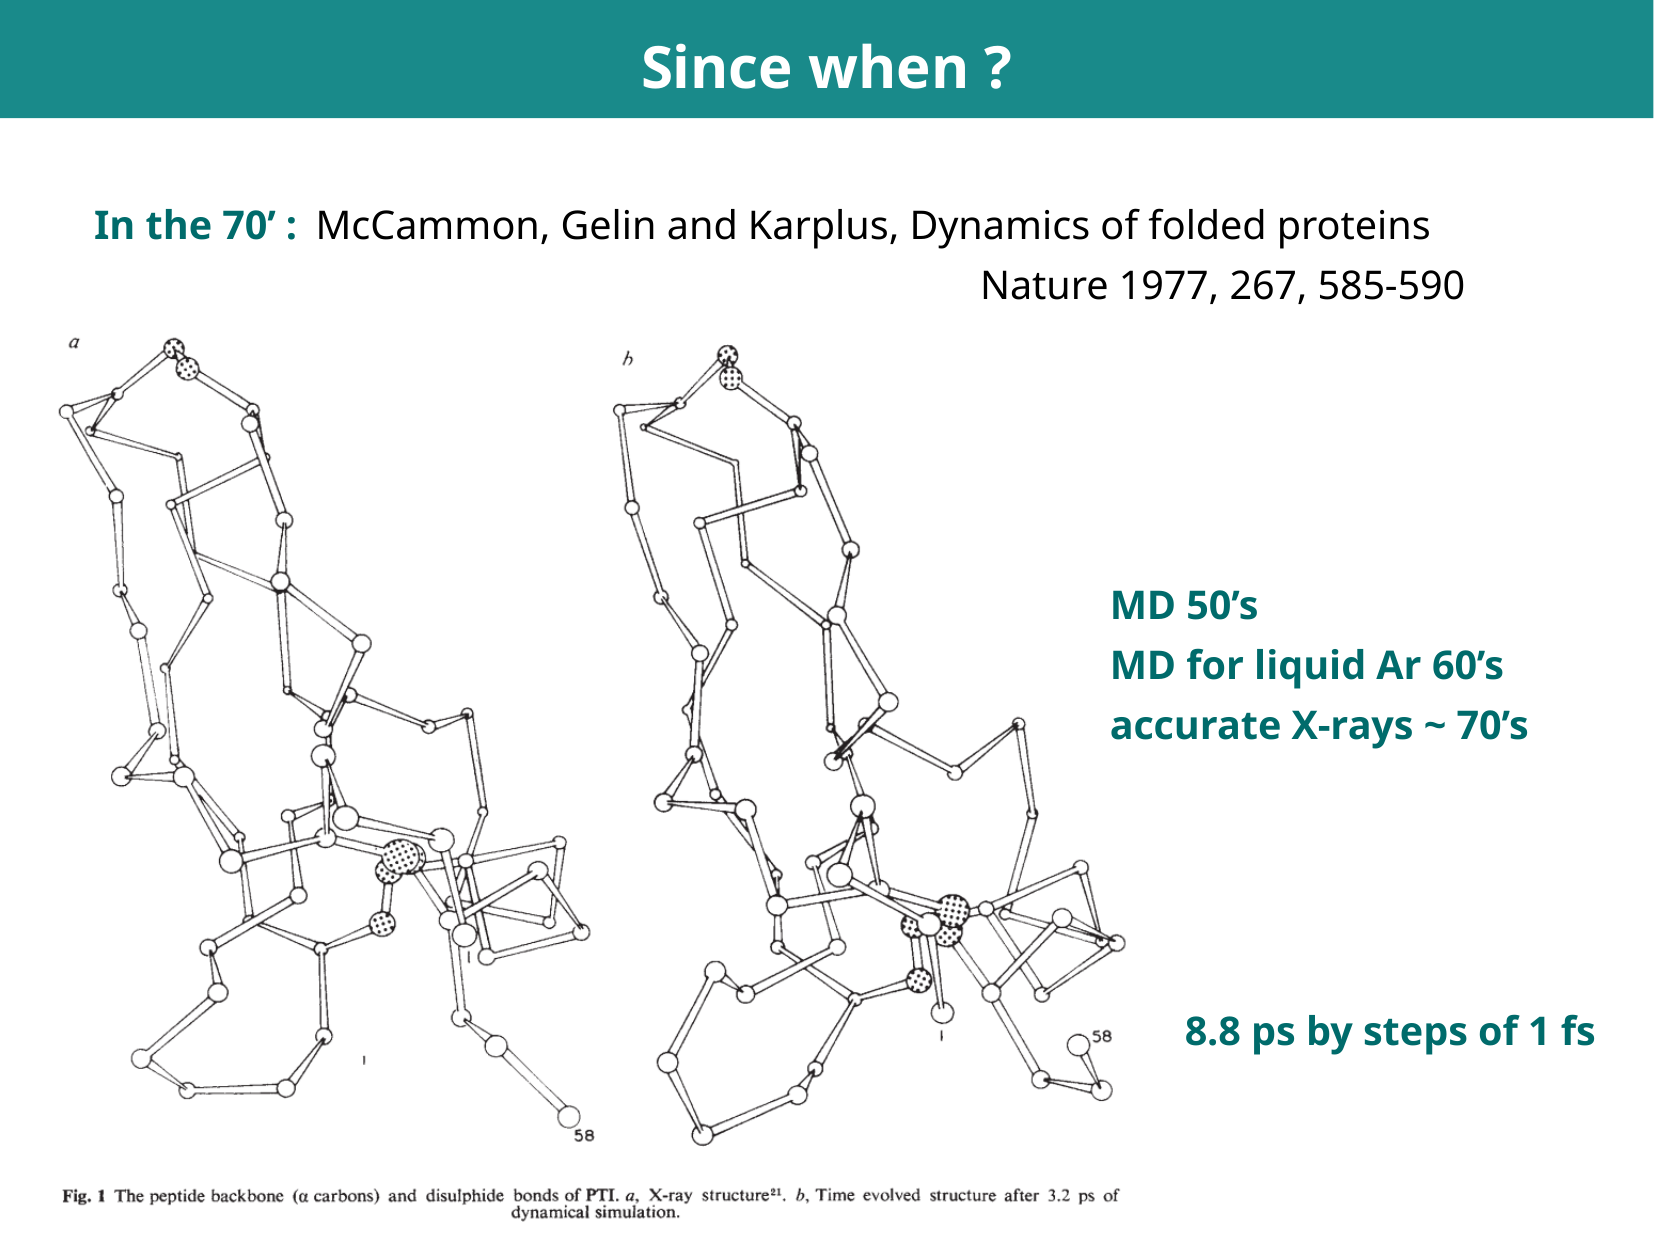

Since when ?
In the 70’ : 	McCammon, Gelin and Karplus, Dynamics of folded proteins
												Nature 1977, 267, 585-590
MD 50’s
MD for liquid Ar 60’s
accurate X-rays ~ 70’s
8.8 ps by steps of 1 fs